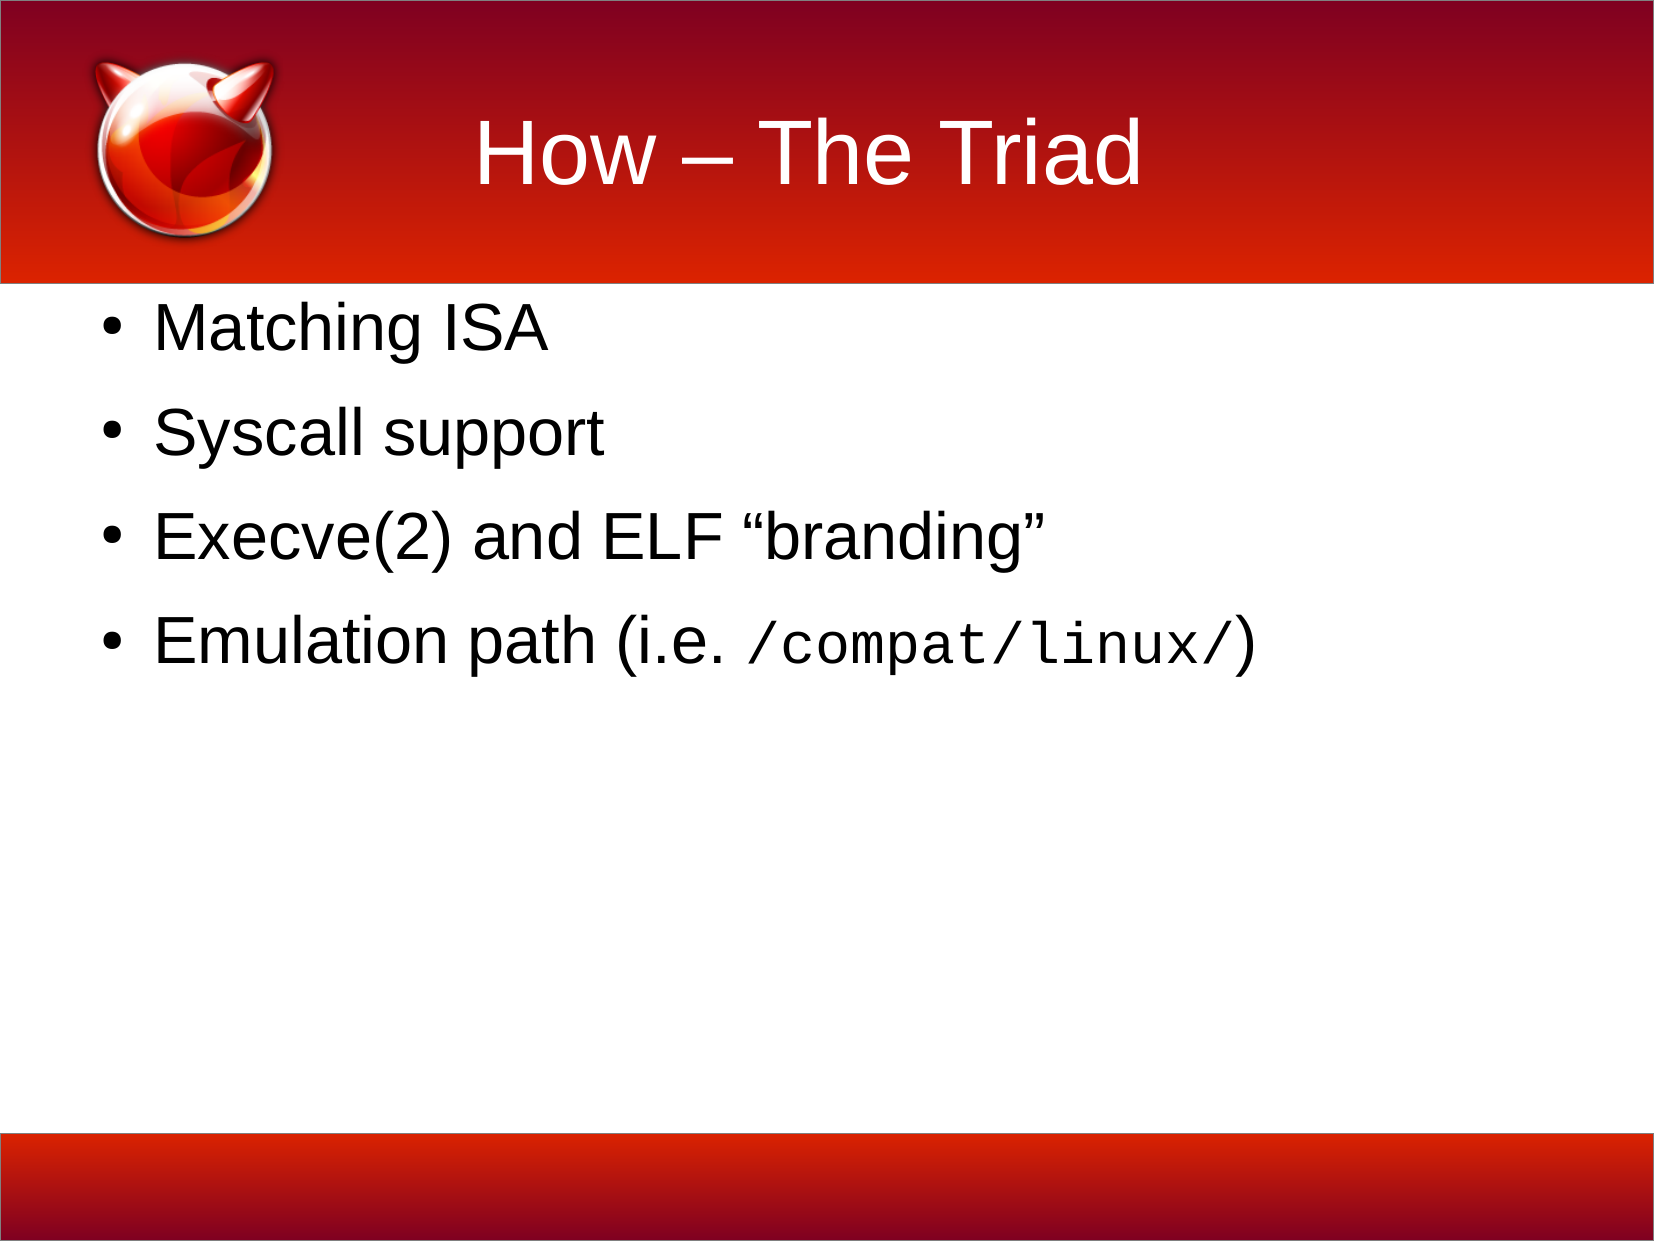

# How – The Triad
Matching ISA
Syscall support
Execve(2) and ELF “branding”
Emulation path (i.e. /compat/linux/)